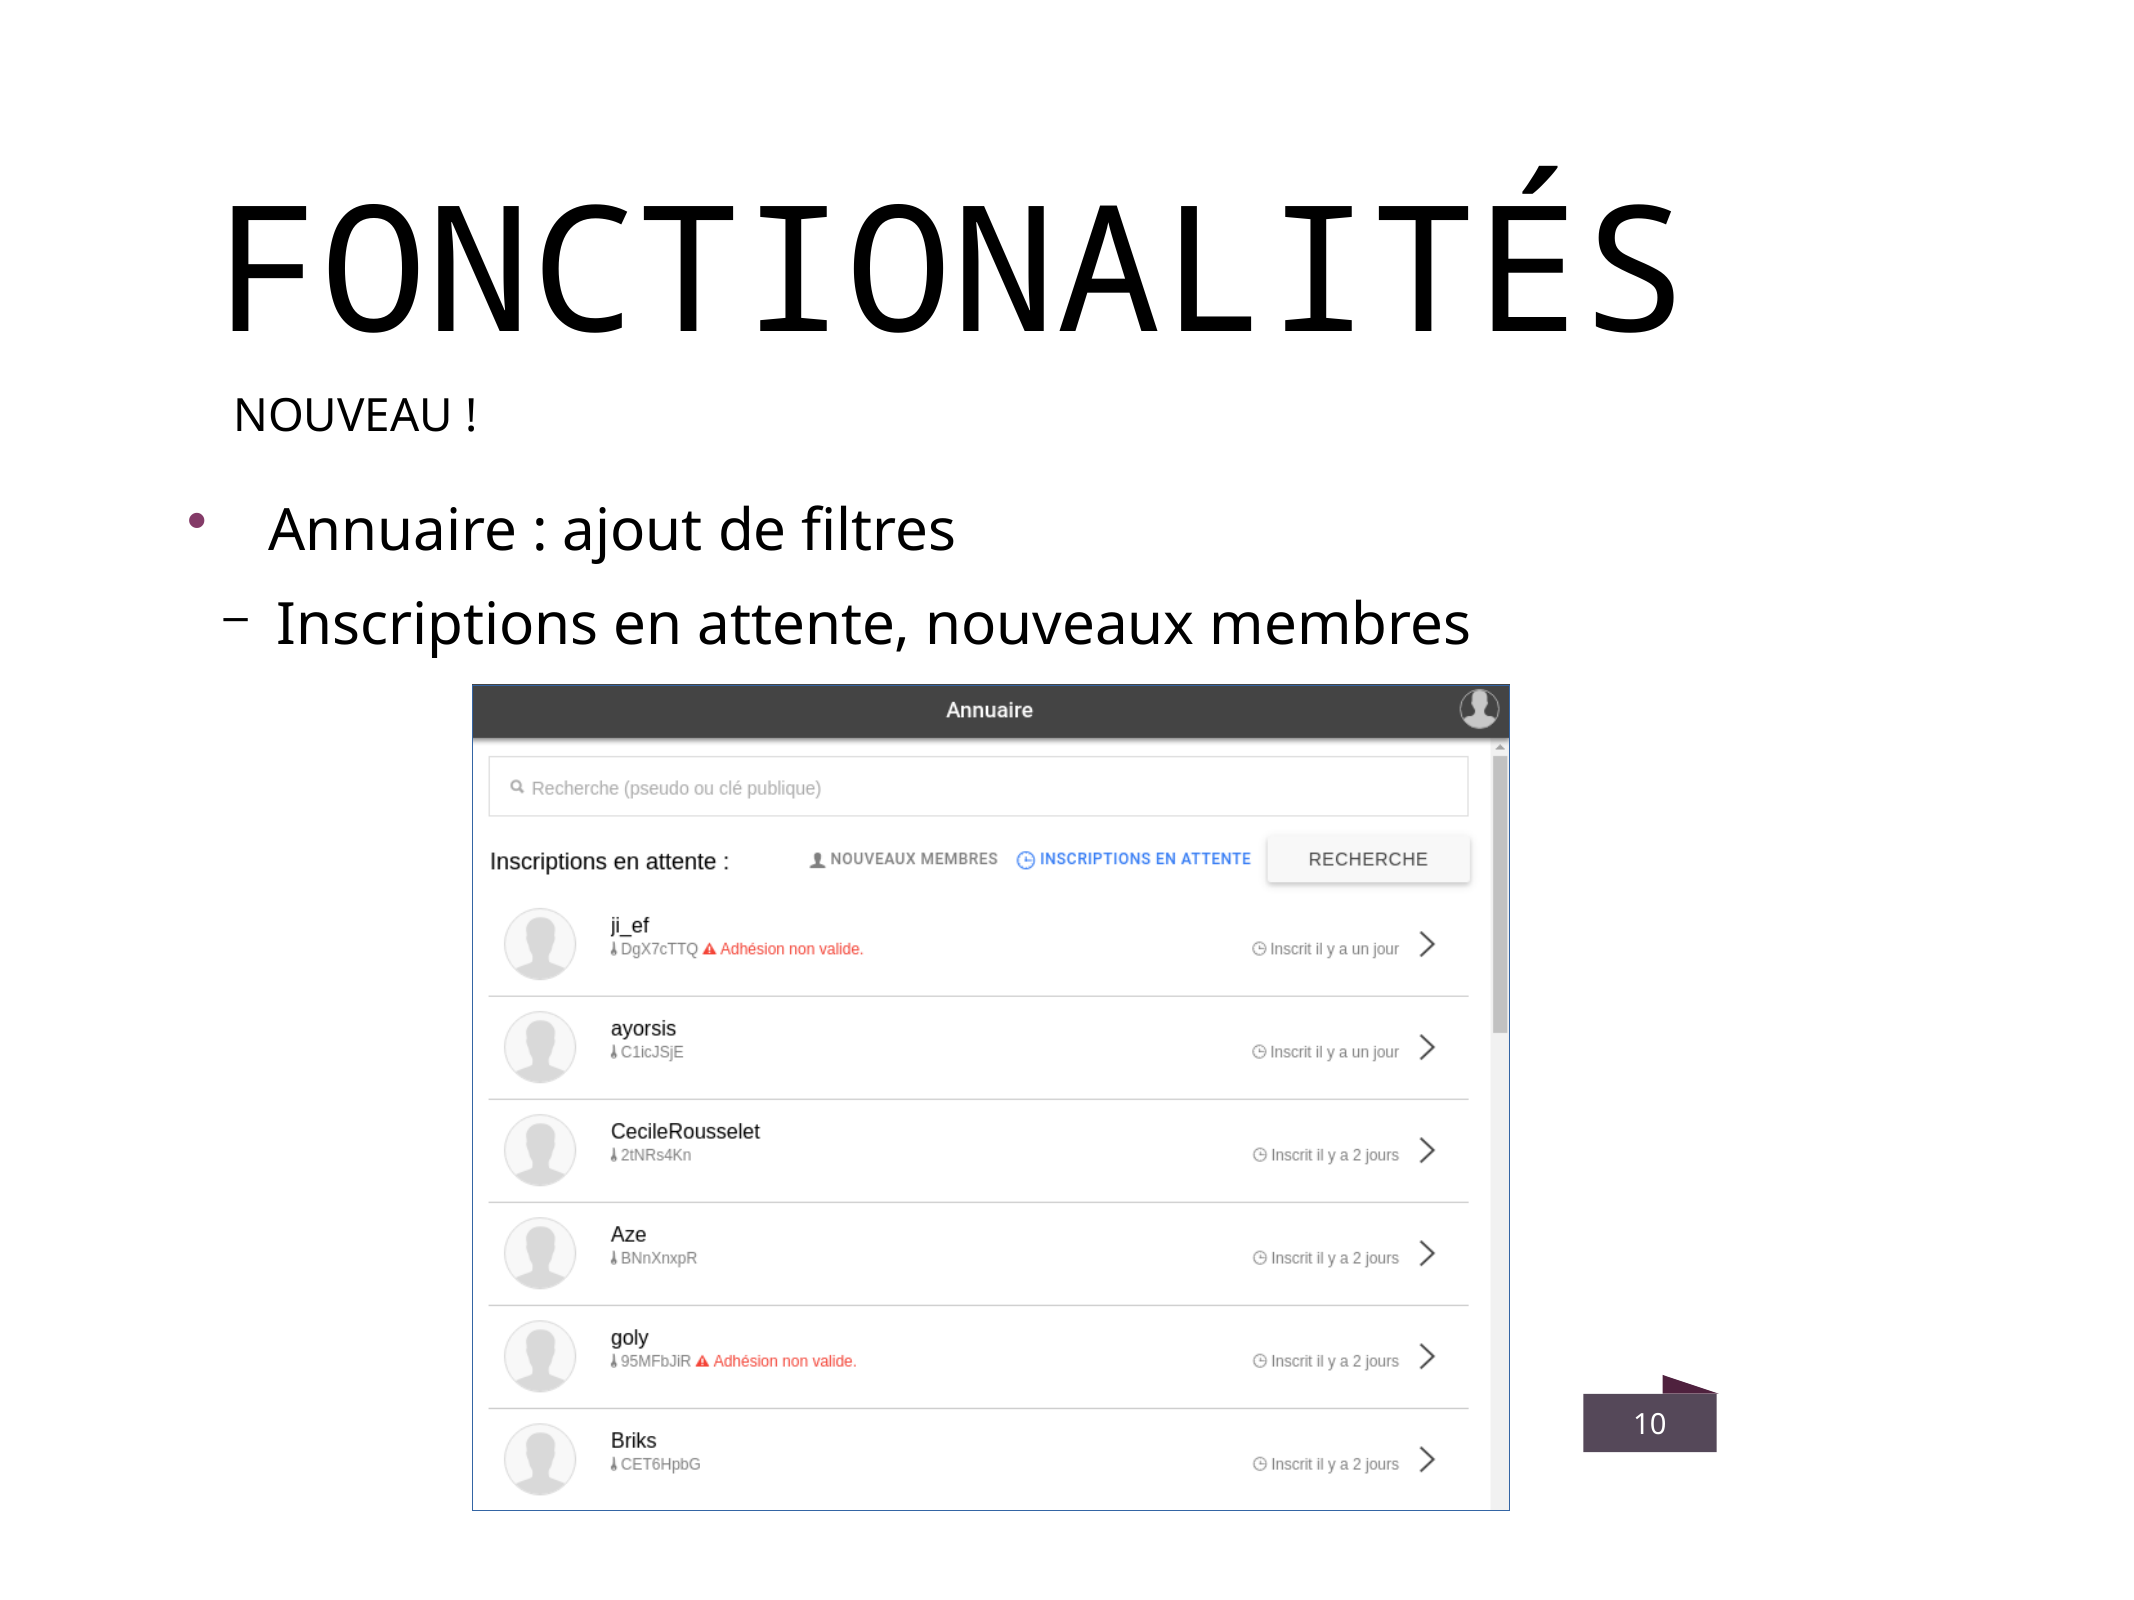

Fonctionalités
Nouveau !
Annuaire : ajout de filtres
Inscriptions en attente, nouveaux membres
# 10